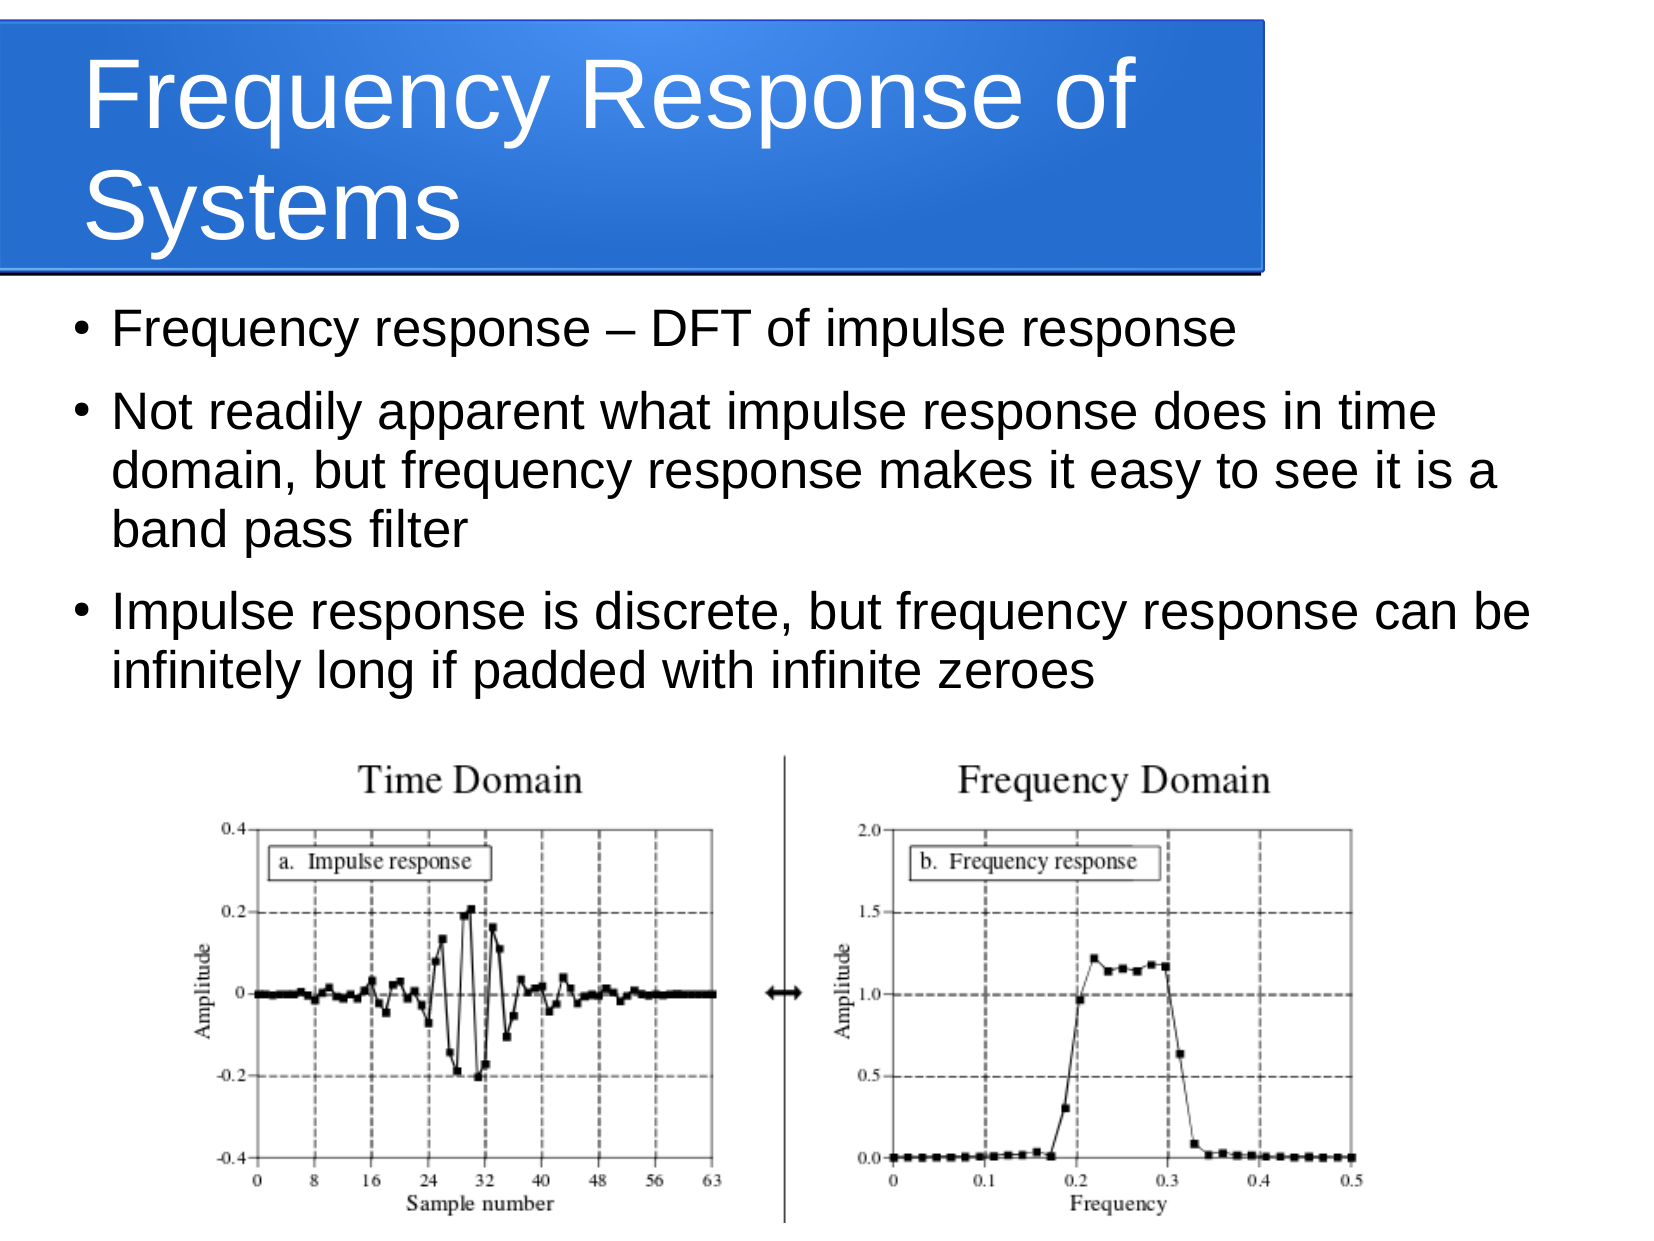

# Frequency Response of Systems
Frequency response – DFT of impulse response
Not readily apparent what impulse response does in time domain, but frequency response makes it easy to see it is a band pass filter
Impulse response is discrete, but frequency response can be infinitely long if padded with infinite zeroes